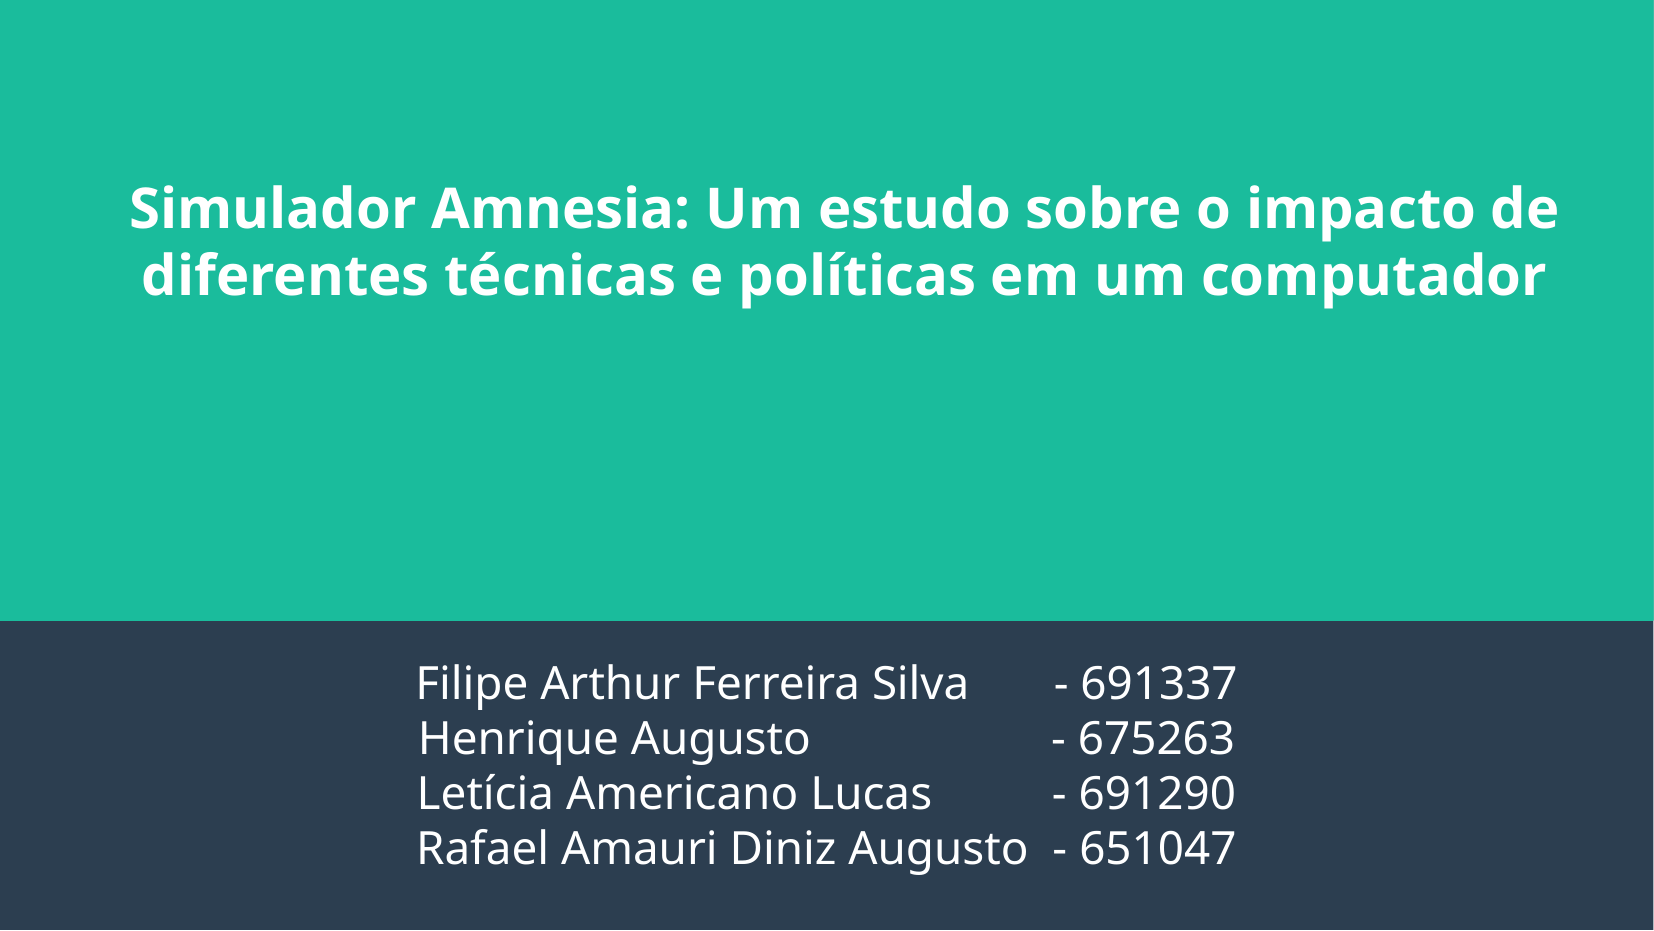

# Simulador Amnesia: Um estudo sobre o impacto de diferentes técnicas e políticas em um computador
Filipe Arthur Ferreira Silva - 691337
Henrique Augusto - 675263
Letícia Americano Lucas - 691290
Rafael Amauri Diniz Augusto - 651047